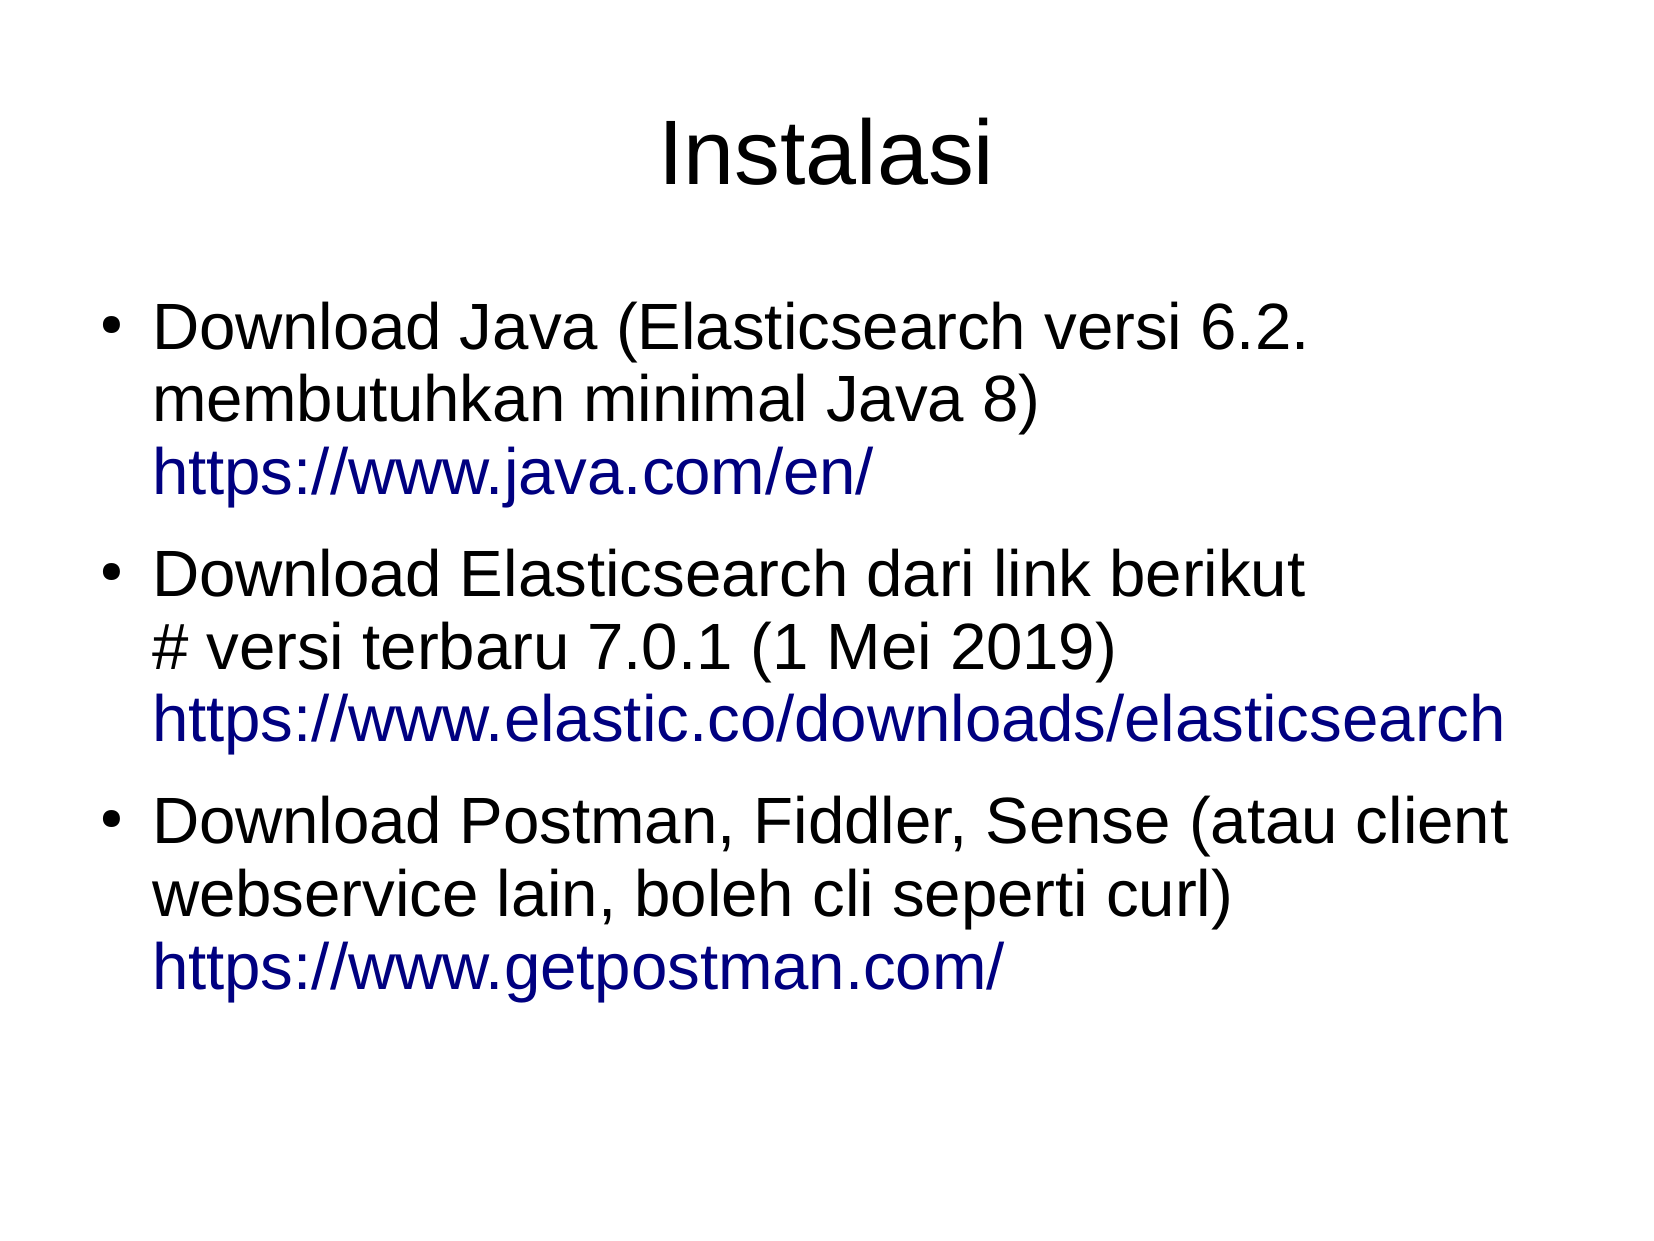

# Instalasi
Download Java (Elasticsearch versi 6.2. membutuhkan minimal Java 8)
https://www.java.com/en/
Download Elasticsearch dari link berikut
# versi terbaru 7.0.1 (1 Mei 2019)
https://www.elastic.co/downloads/elasticsearch
Download Postman, Fiddler, Sense (atau client webservice lain, boleh cli seperti curl)
https://www.getpostman.com/